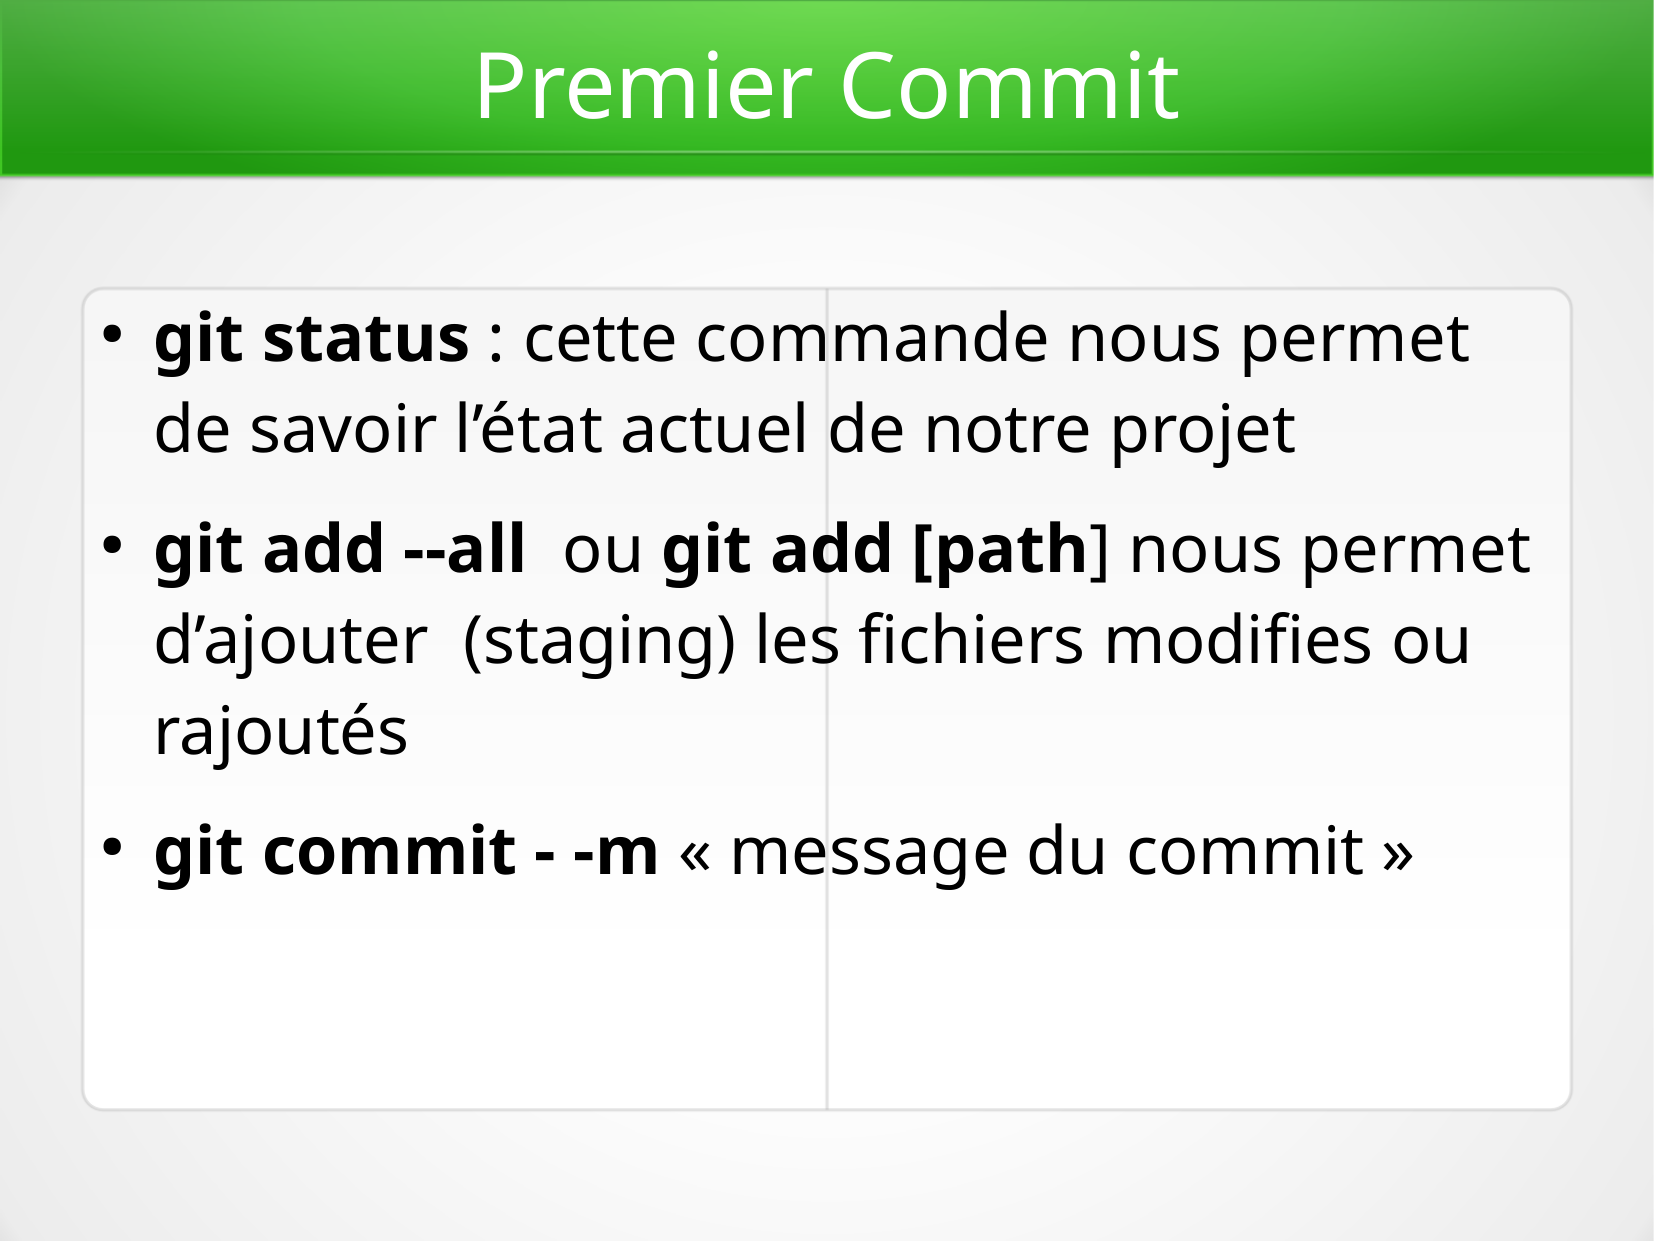

# Premier Commit
git status : cette commande nous permet de savoir l’état actuel de notre projet
git add --all ou git add [path] nous permet d’ajouter (staging) les fichiers modifies ou rajoutés
git commit - -m « message du commit »